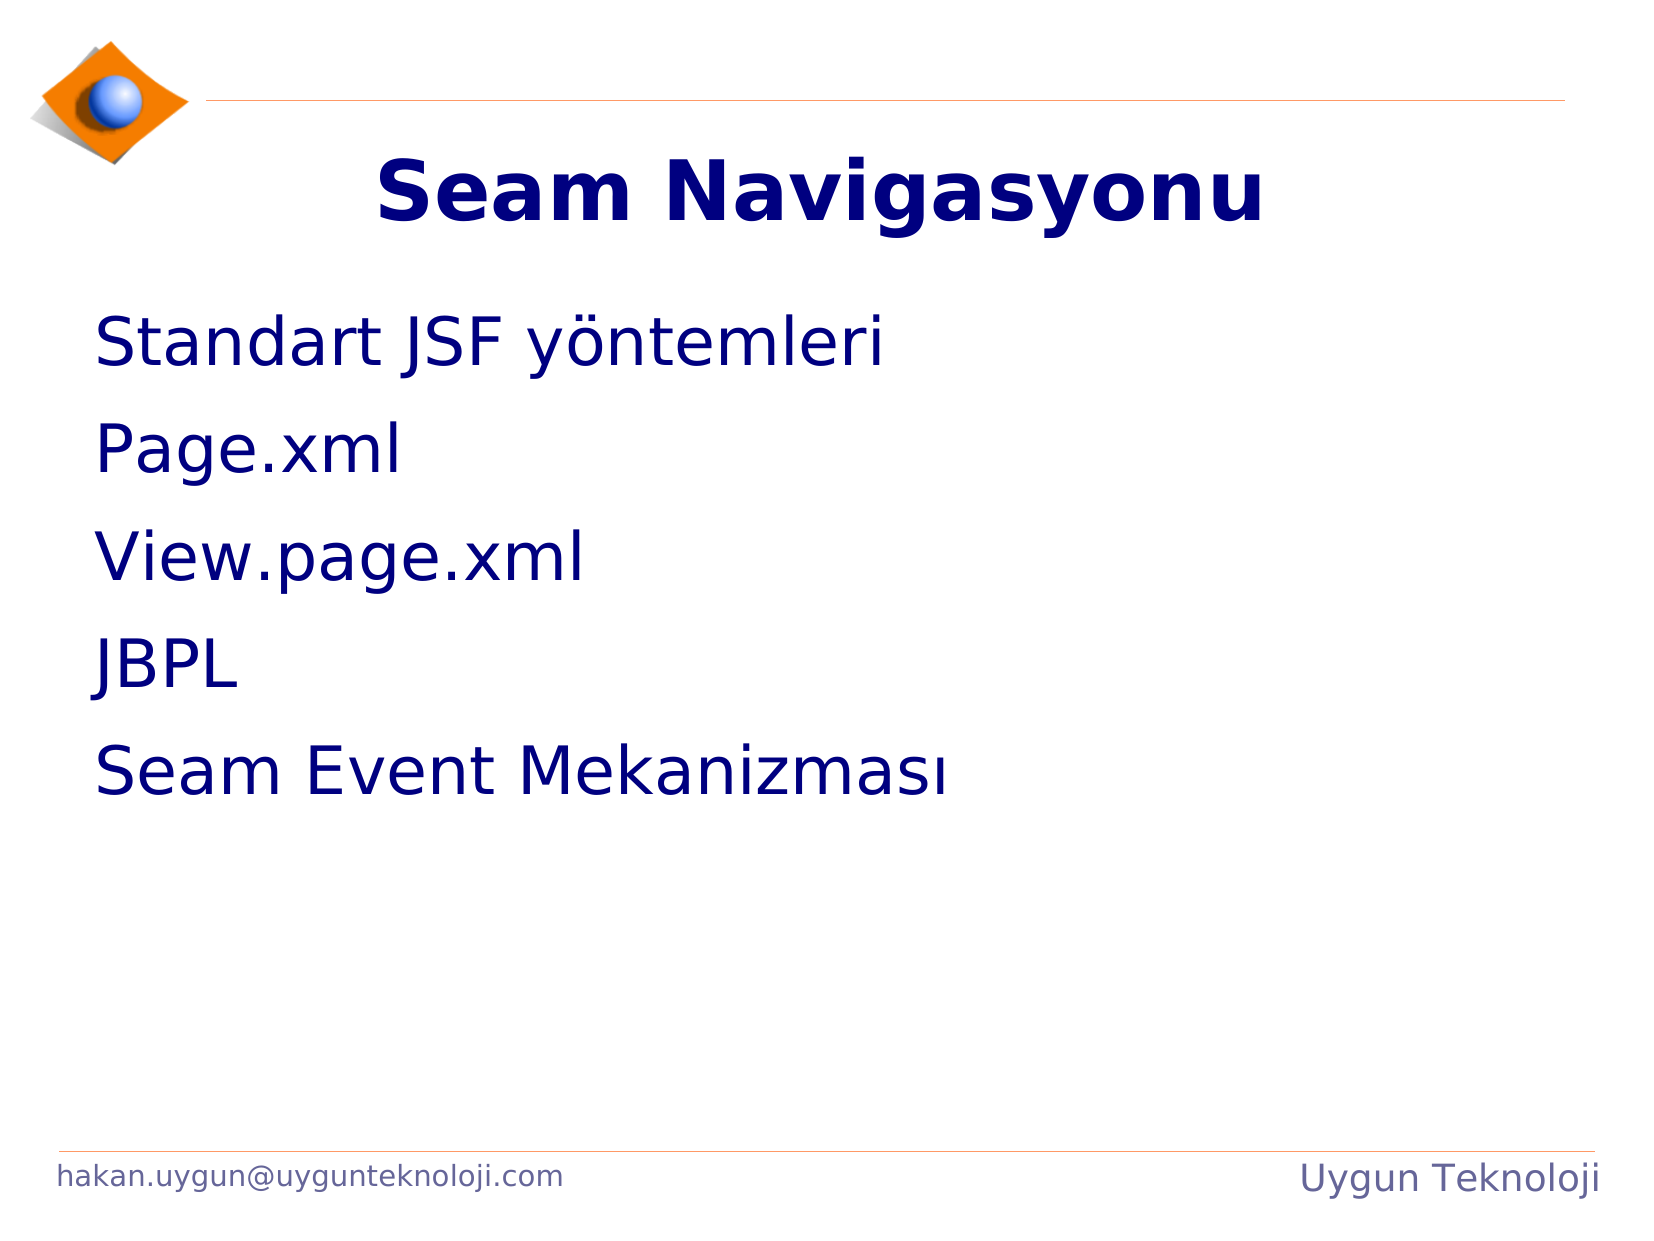

# Seam Navigasyonu
Standart JSF yöntemleri
Page.xml
View.page.xml
JBPL
Seam Event Mekanizması